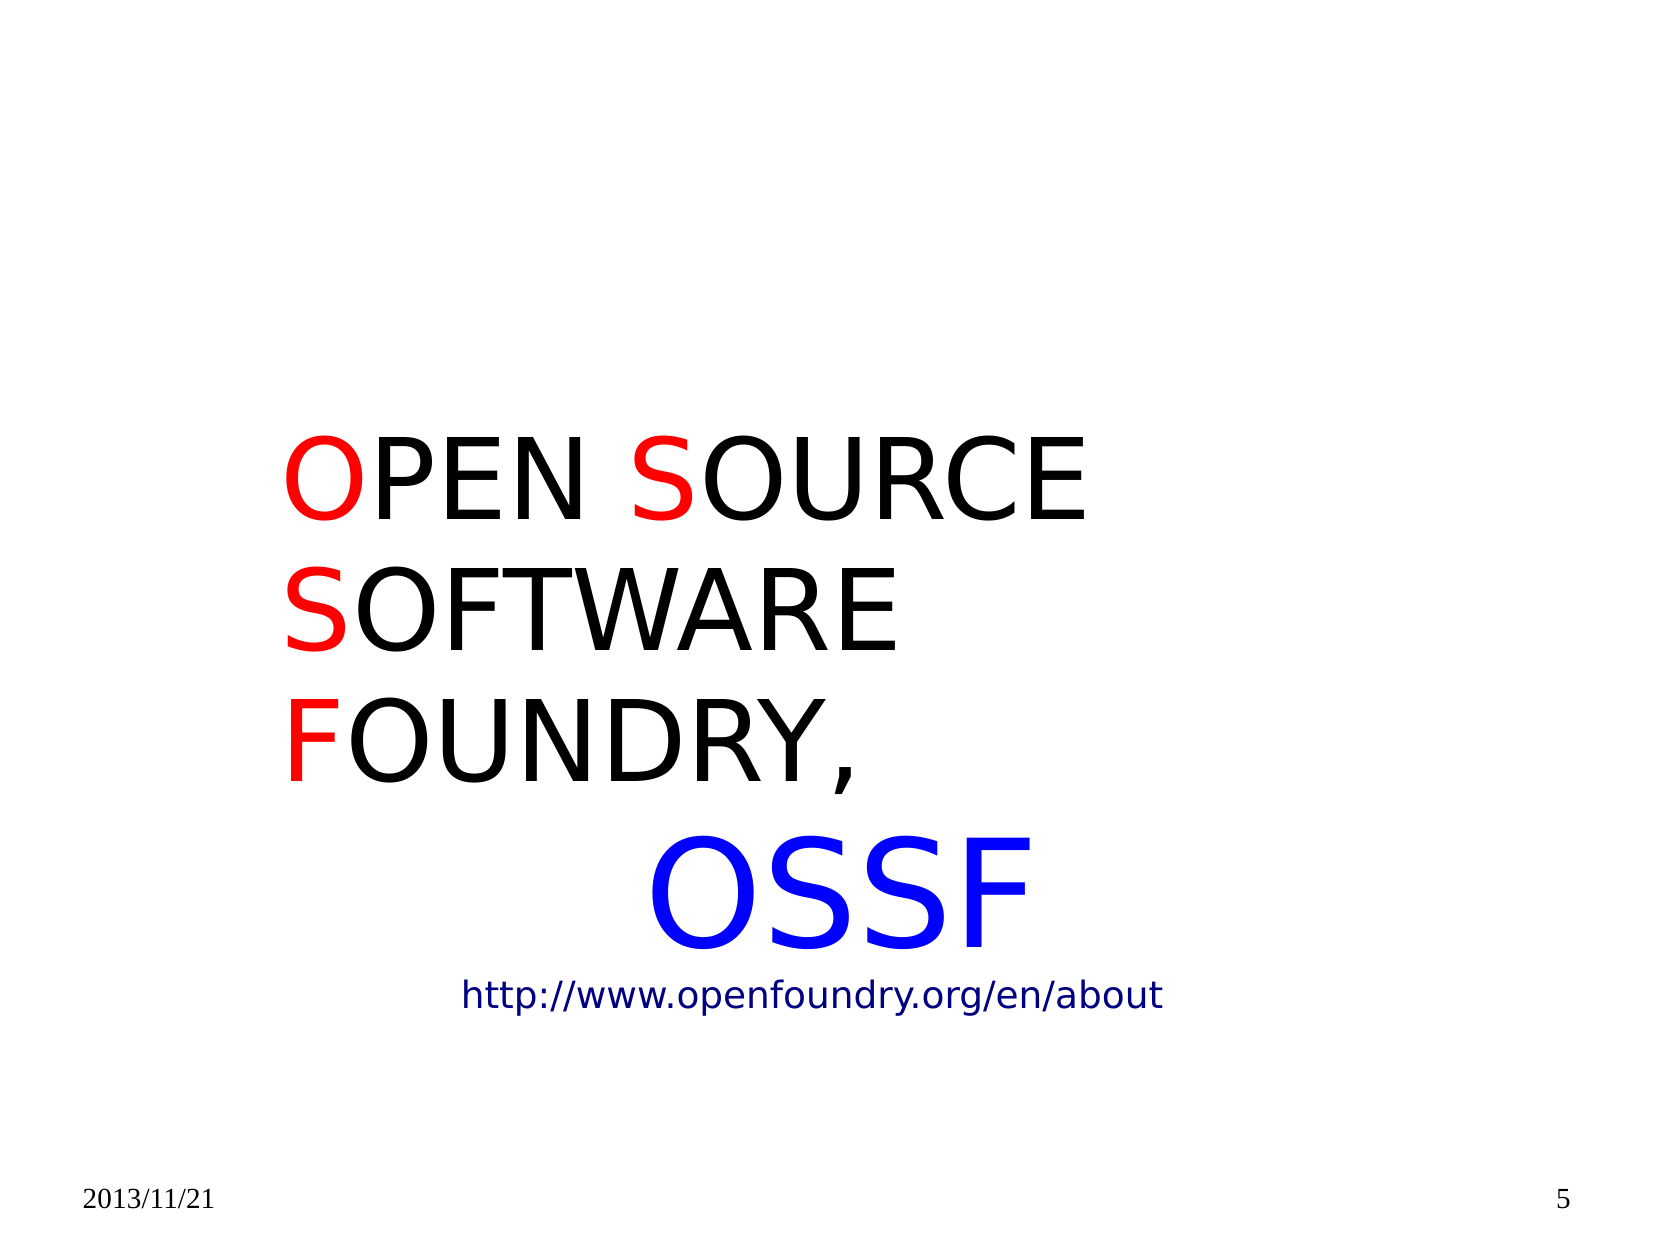

OPEN SOURCE SOFTWARE FOUNDRY,
OSSF
http://www.openfoundry.org/en/about
2013/11/21
5